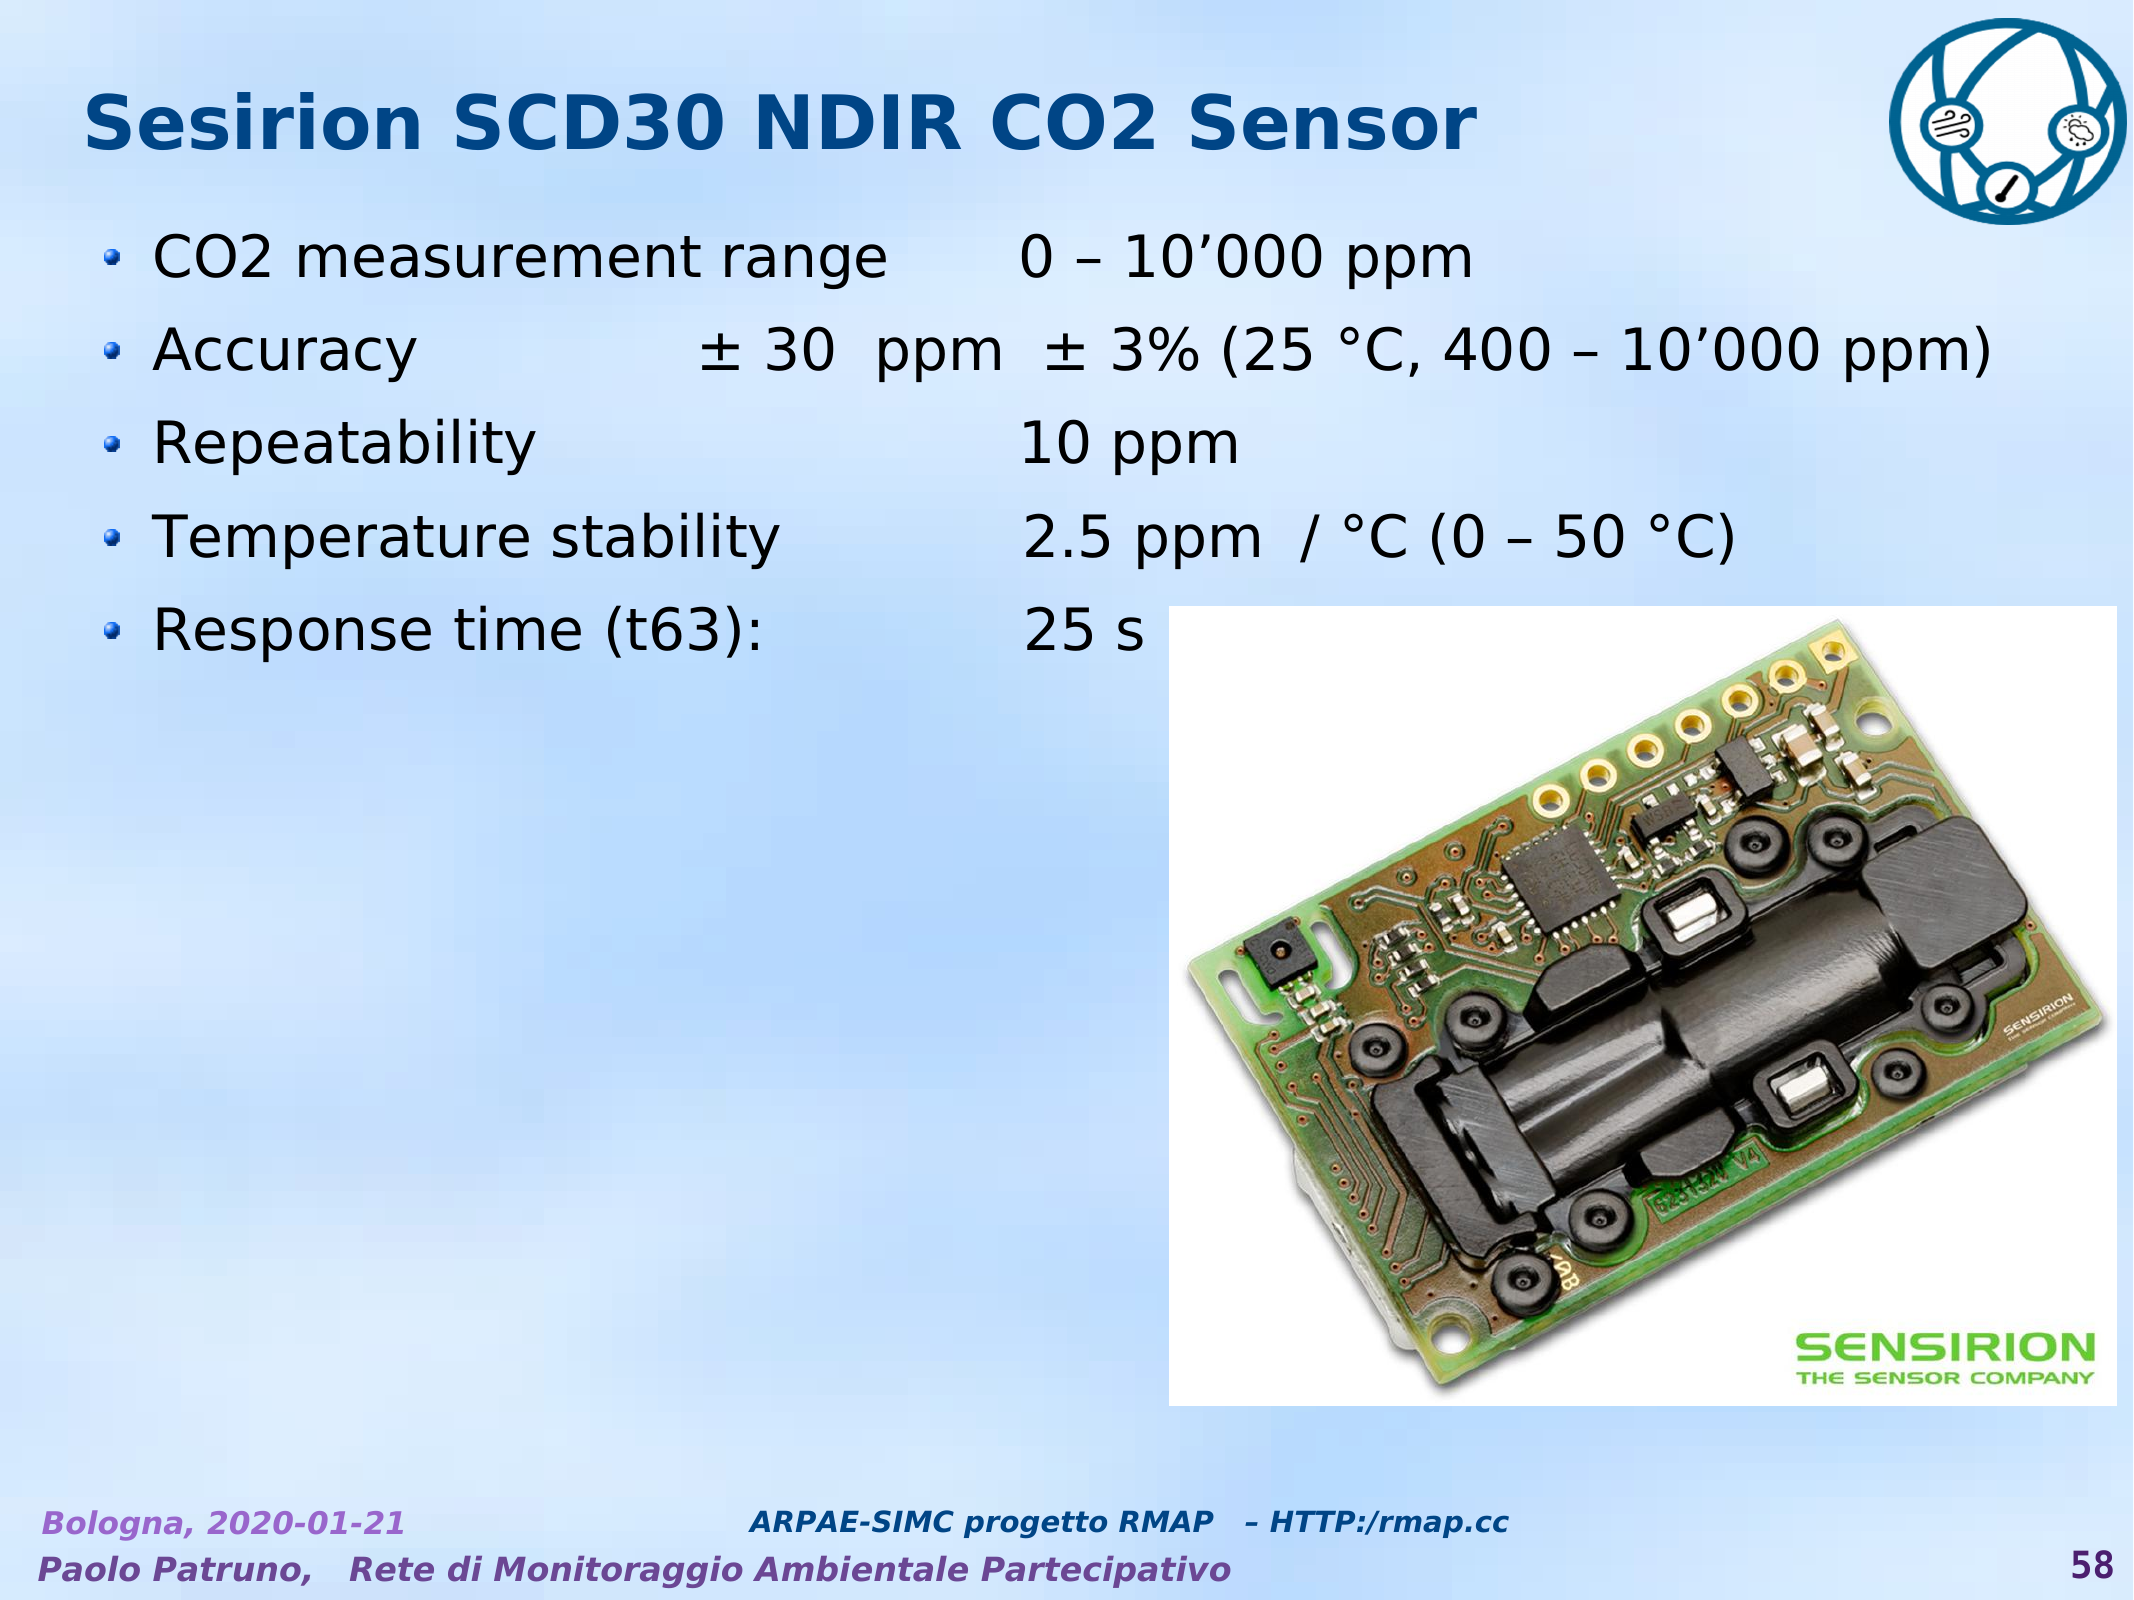

# Sesirion SCD30 NDIR CO2 Sensor
CO2 measurement range 0 – 10’000 ppm
Accuracy ± 30 ppm ± 3% (25 °C, 400 – 10’000 ppm)
Repeatability 10 ppm
Temperature stability 2.5 ppm / °C (0 – 50 °C)
Response time (t63): 25 s